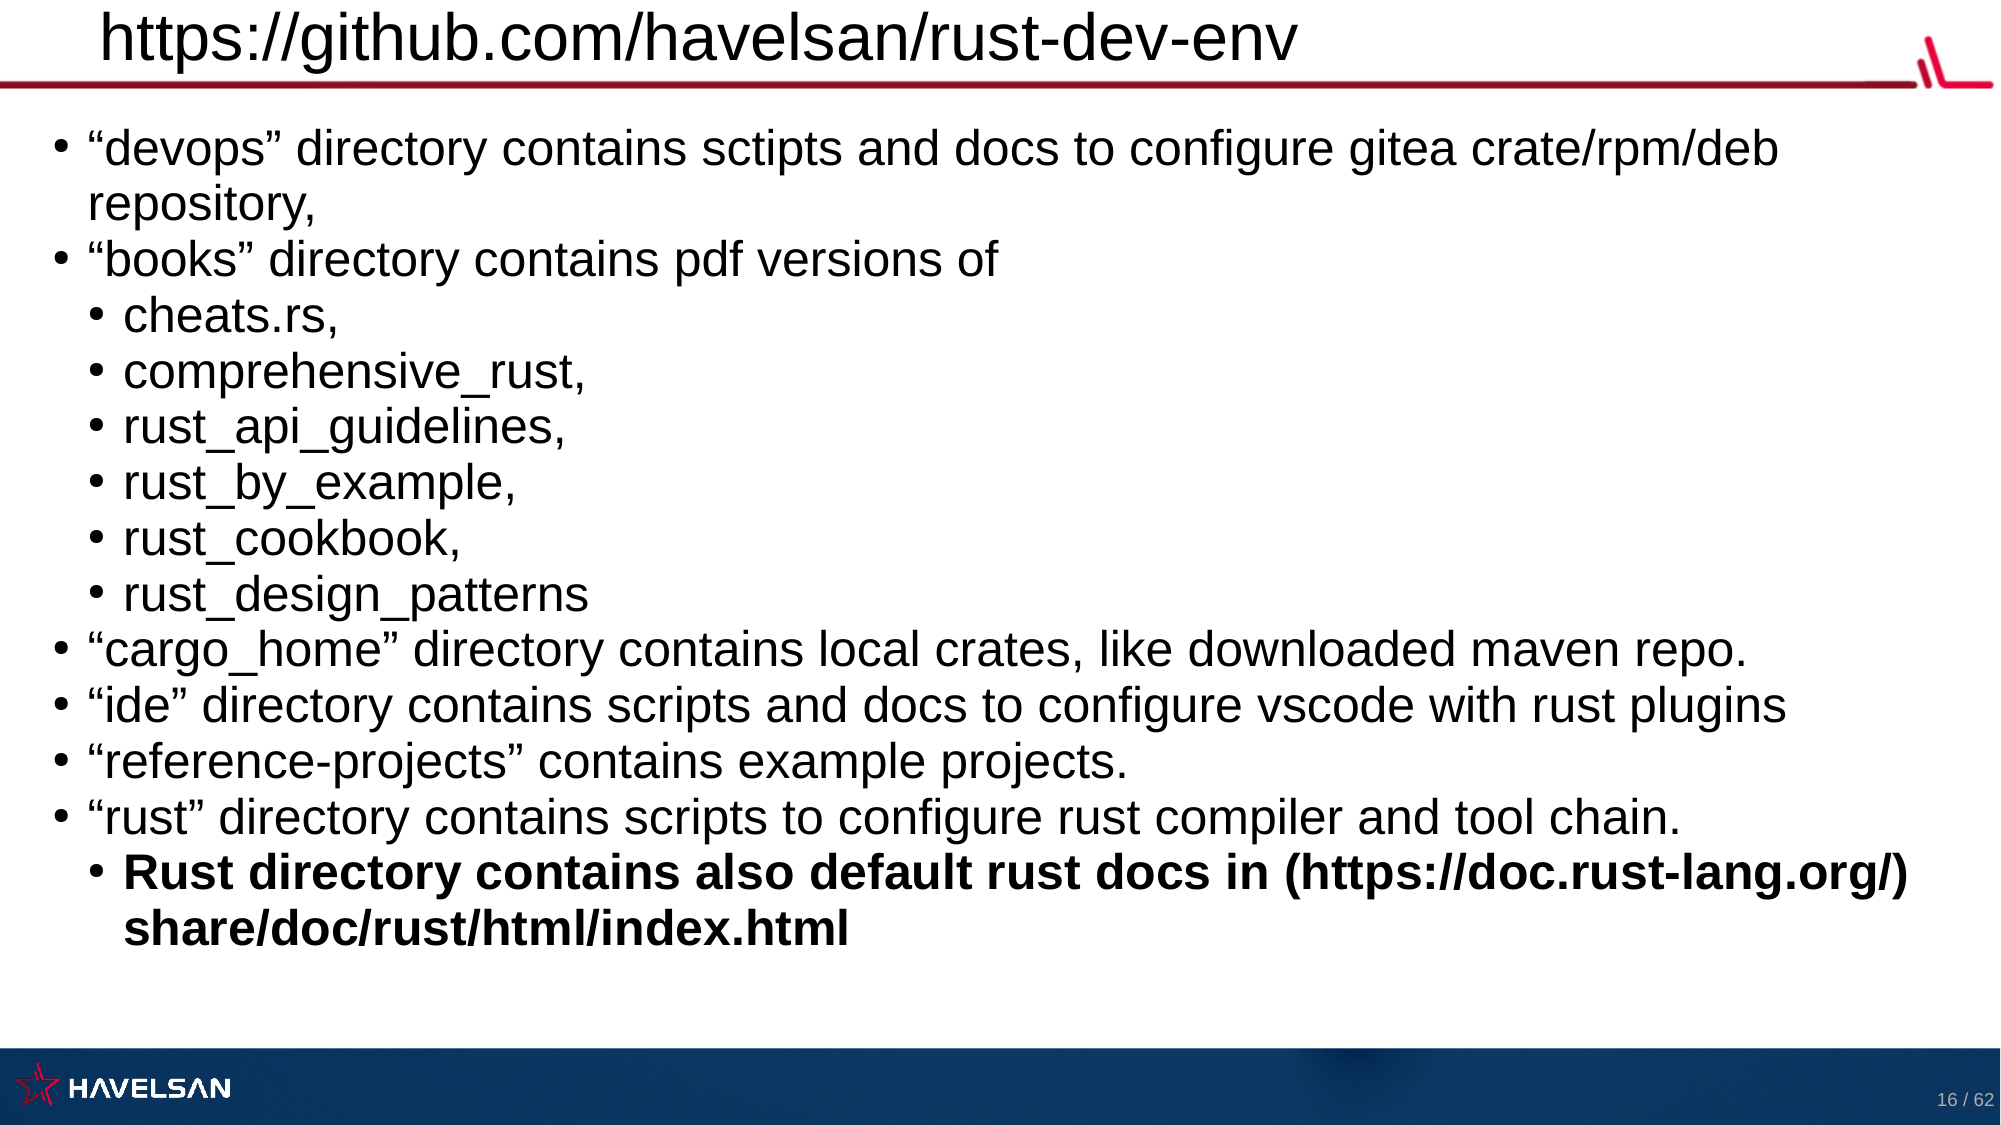

# https://github.com/havelsan/rust-dev-env
“devops” directory contains sctipts and docs to configure gitea crate/rpm/deb repository,
“books” directory contains pdf versions of
cheats.rs,
comprehensive_rust,
rust_api_guidelines,
rust_by_example,
rust_cookbook,
rust_design_patterns
“cargo_home” directory contains local crates, like downloaded maven repo.
“ide” directory contains scripts and docs to configure vscode with rust plugins
“reference-projects” contains example projects.
“rust” directory contains scripts to configure rust compiler and tool chain.
Rust directory contains also default rust docs in (https://doc.rust-lang.org/) share/doc/rust/html/index.html